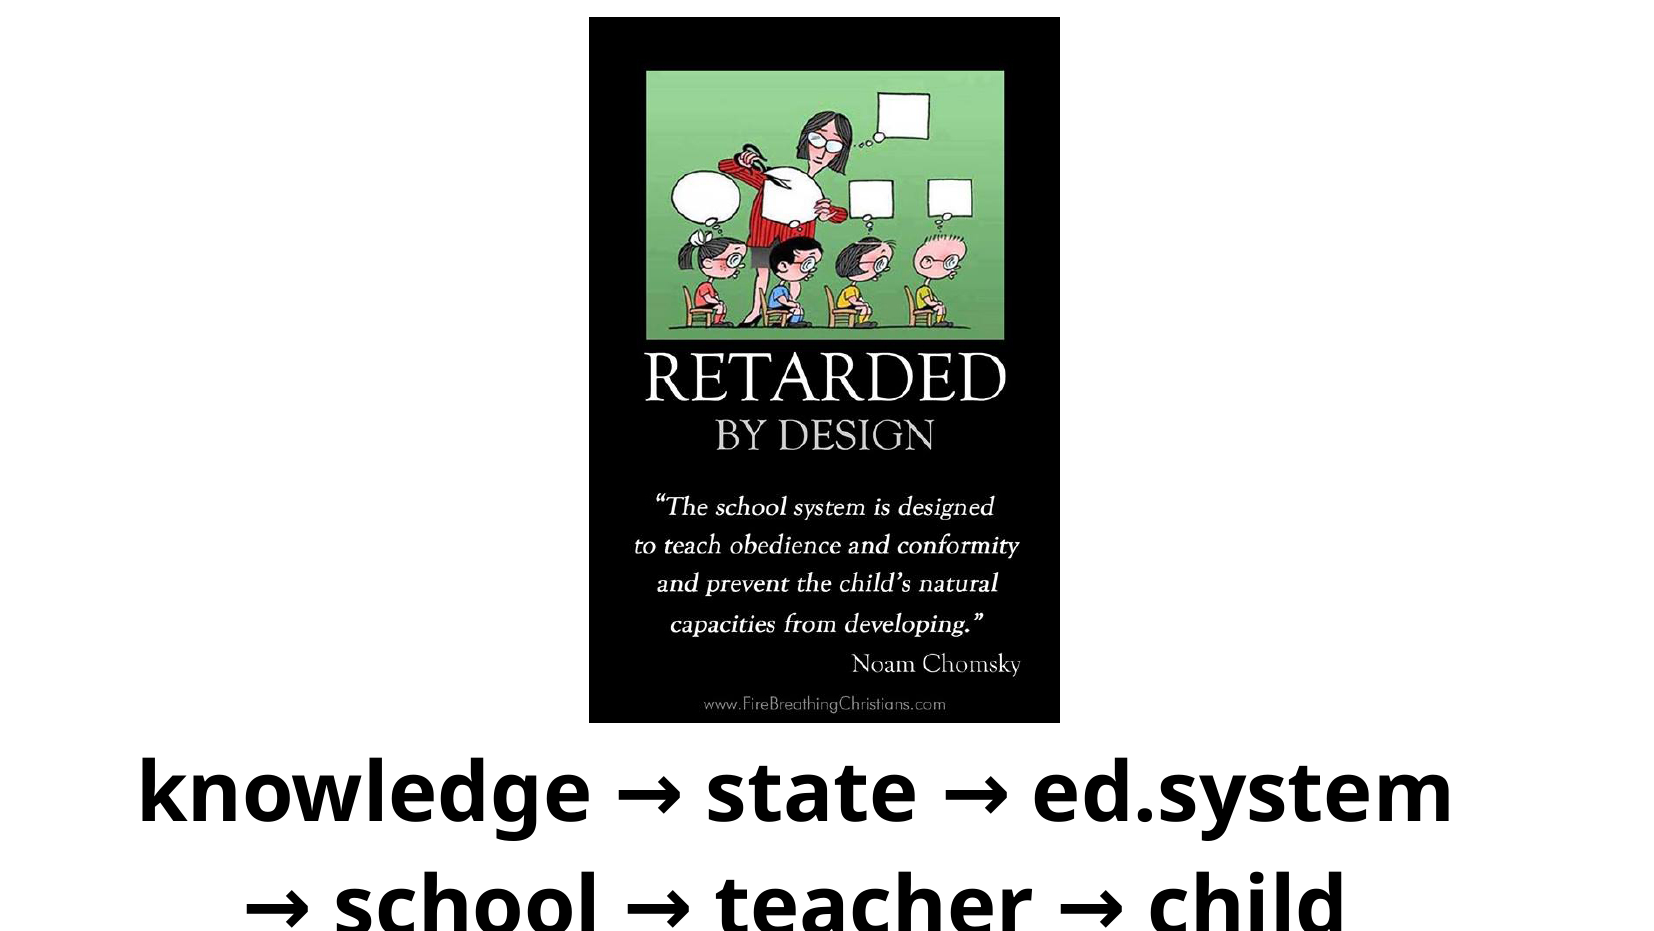

knowledge → state → ed.system → school → teacher → child